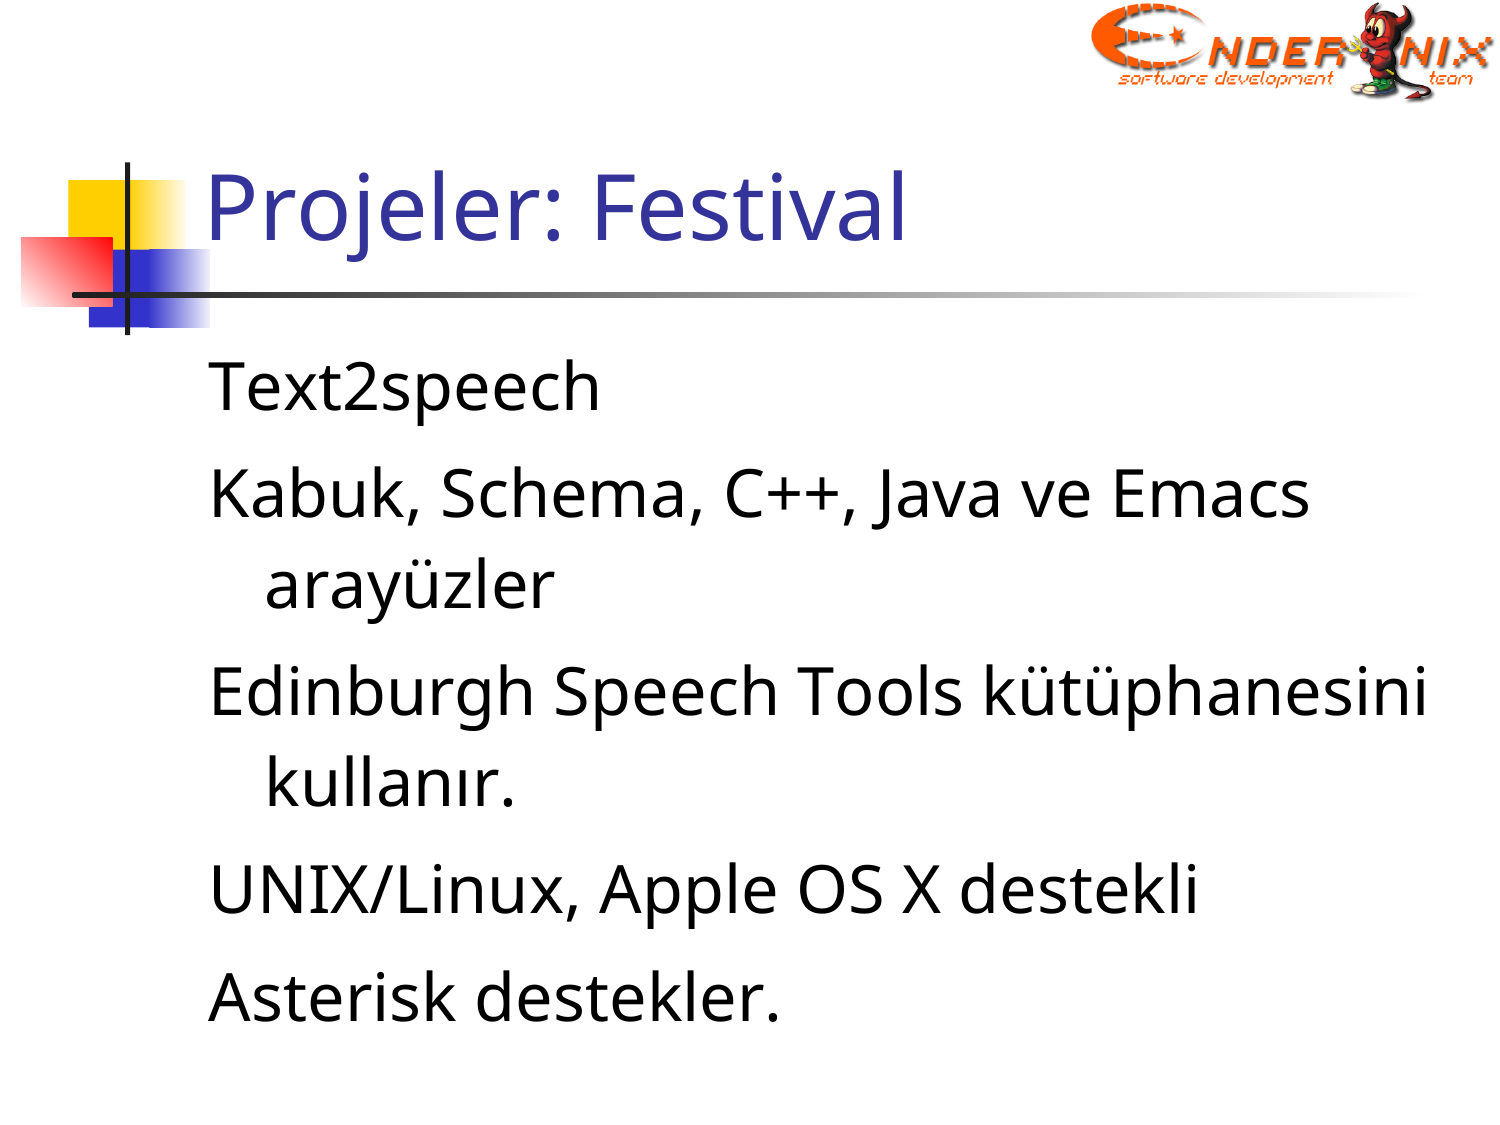

# Projeler: Festival
Text2speech
Kabuk, Schema, C++, Java ve Emacs arayüzler
Edinburgh Speech Tools kütüphanesini kullanır.
UNIX/Linux, Apple OS X destekli
Asterisk destekler.